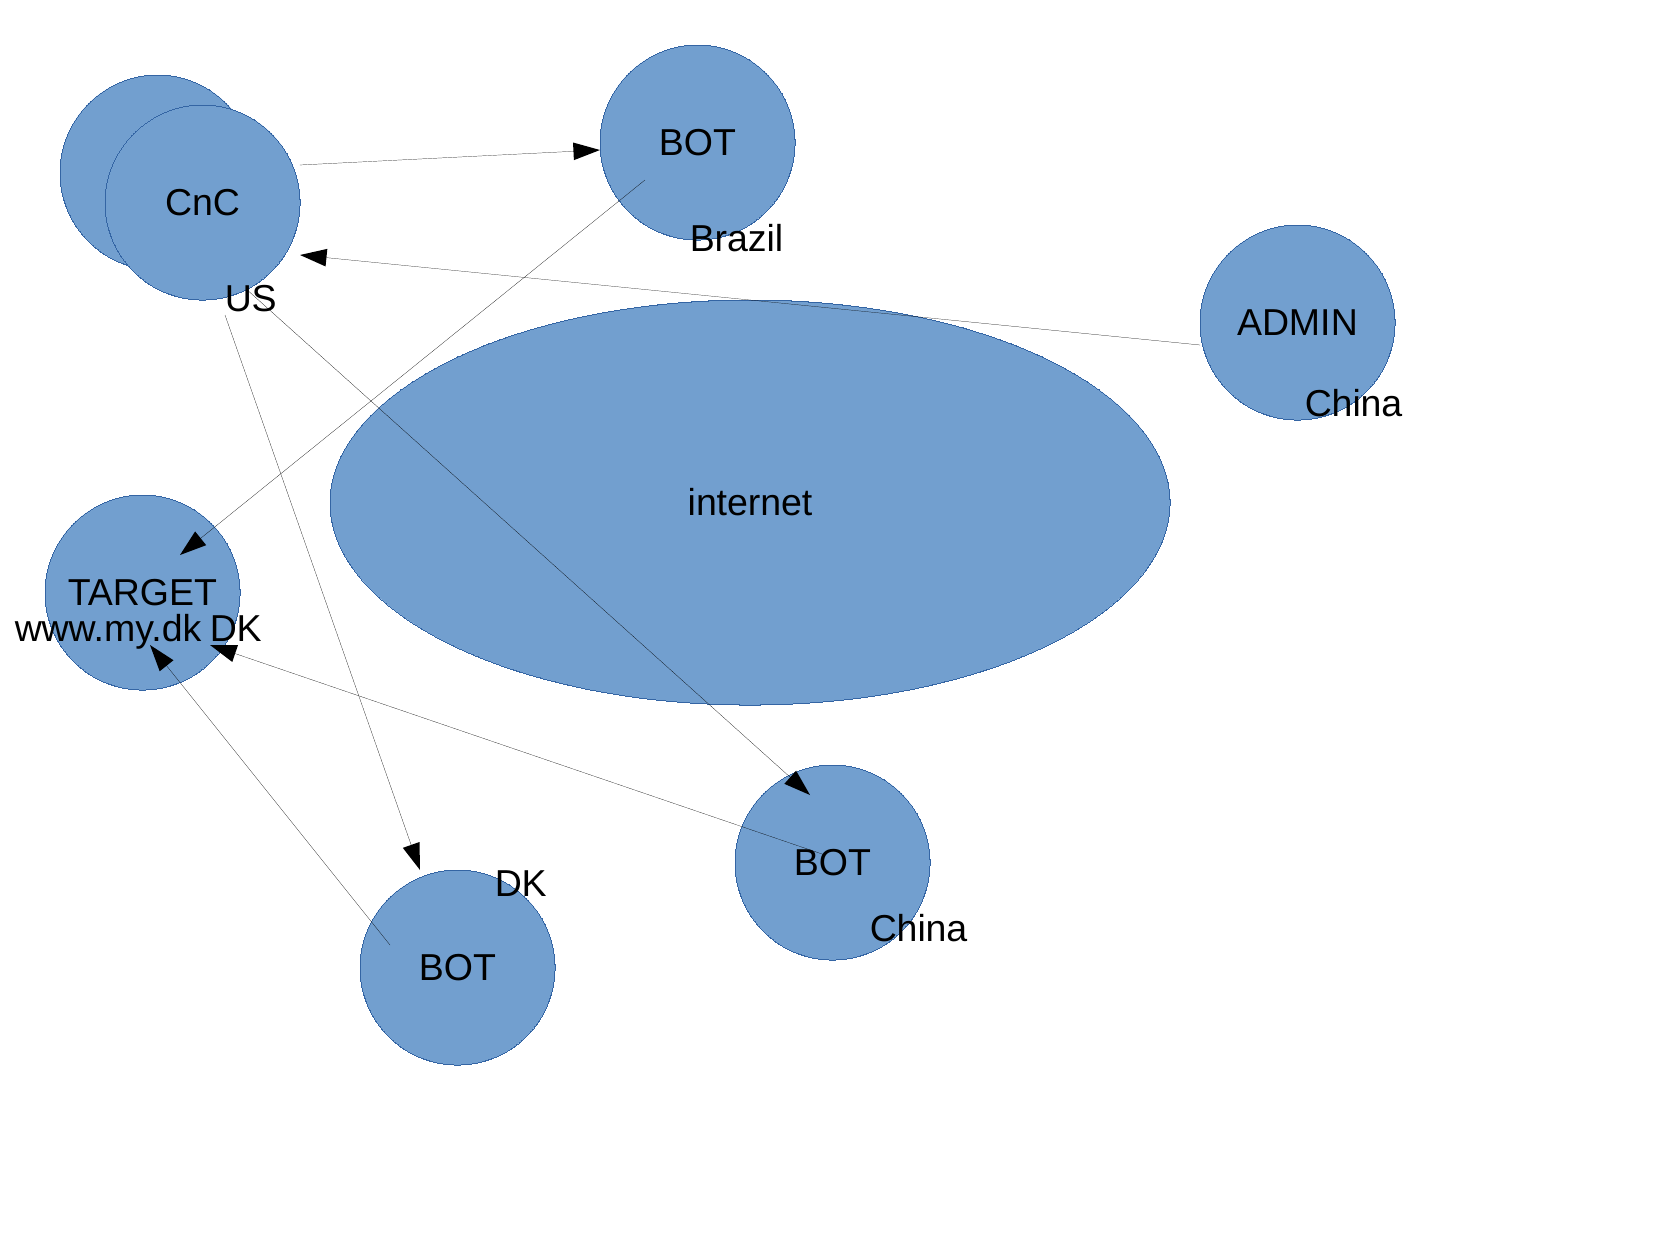

BOT
CnC
CnC
Brazil
ADMIN
US
internet
China
TARGET
www.my.dk
DK
BOT
DK
BOT
China